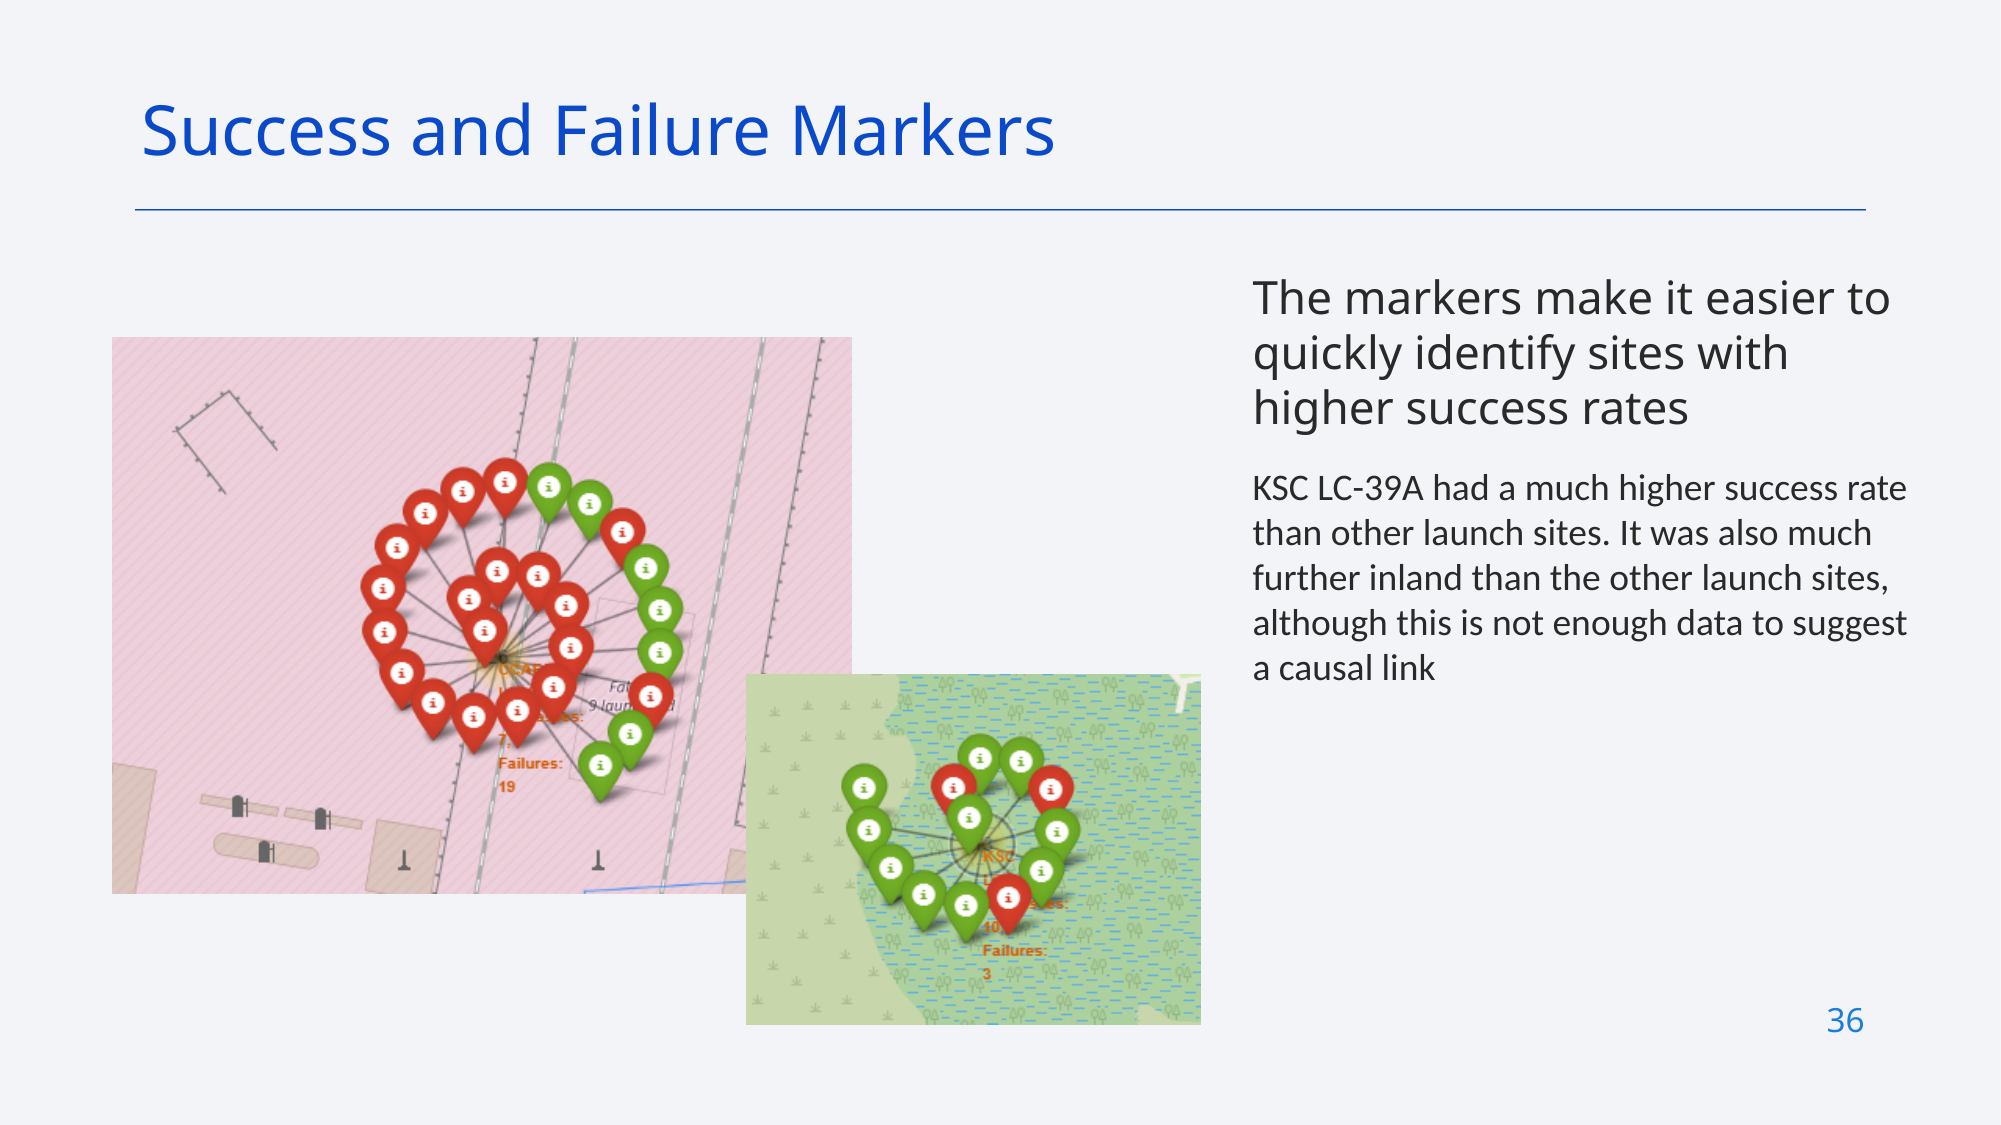

Success and Failure Markers
# The markers make it easier to quickly identify sites with higher success rates
KSC LC-39A had a much higher success rate than other launch sites. It was also much further inland than the other launch sites, although this is not enough data to suggest a causal link
36